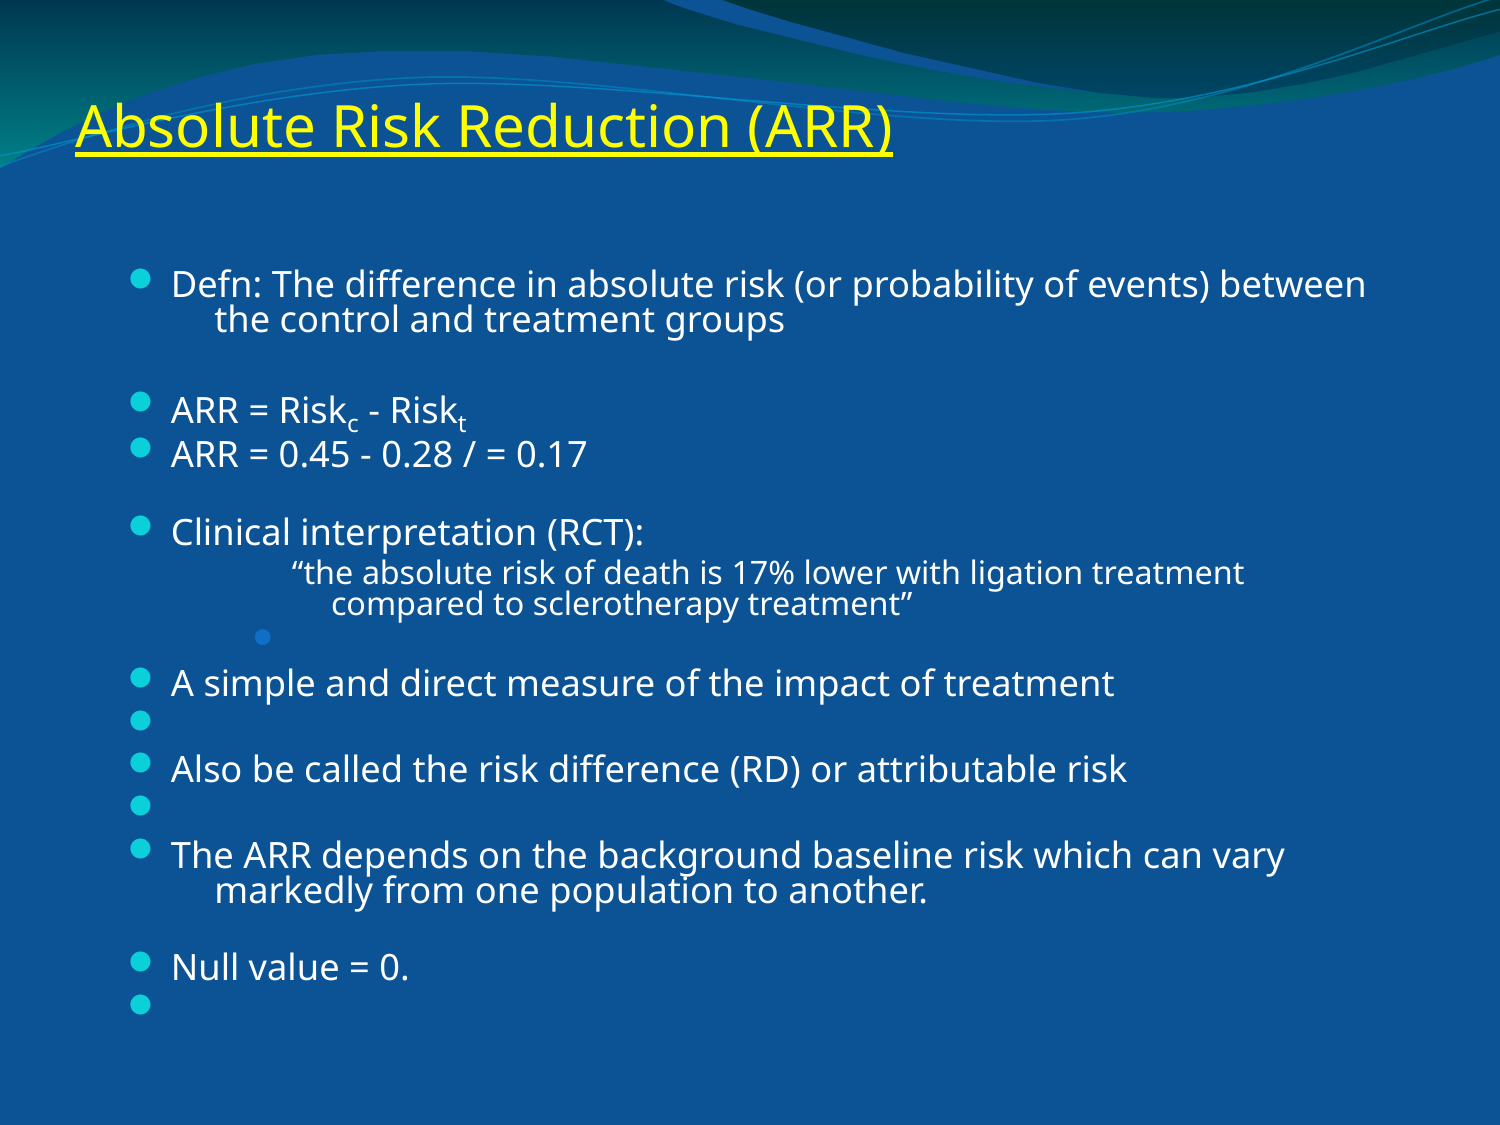

# Absolute Risk Reduction (ARR)
Defn: The difference in absolute risk (or probability of events) between the control and treatment groups
ARR = Riskc - Riskt
ARR = 0.45 - 0.28 / = 0.17
Clinical interpretation (RCT):
“the absolute risk of death is 17% lower with ligation treatment compared to sclerotherapy treatment”
A simple and direct measure of the impact of treatment
Also be called the risk difference (RD) or attributable risk
The ARR depends on the background baseline risk which can vary markedly from one population to another.
Null value = 0.